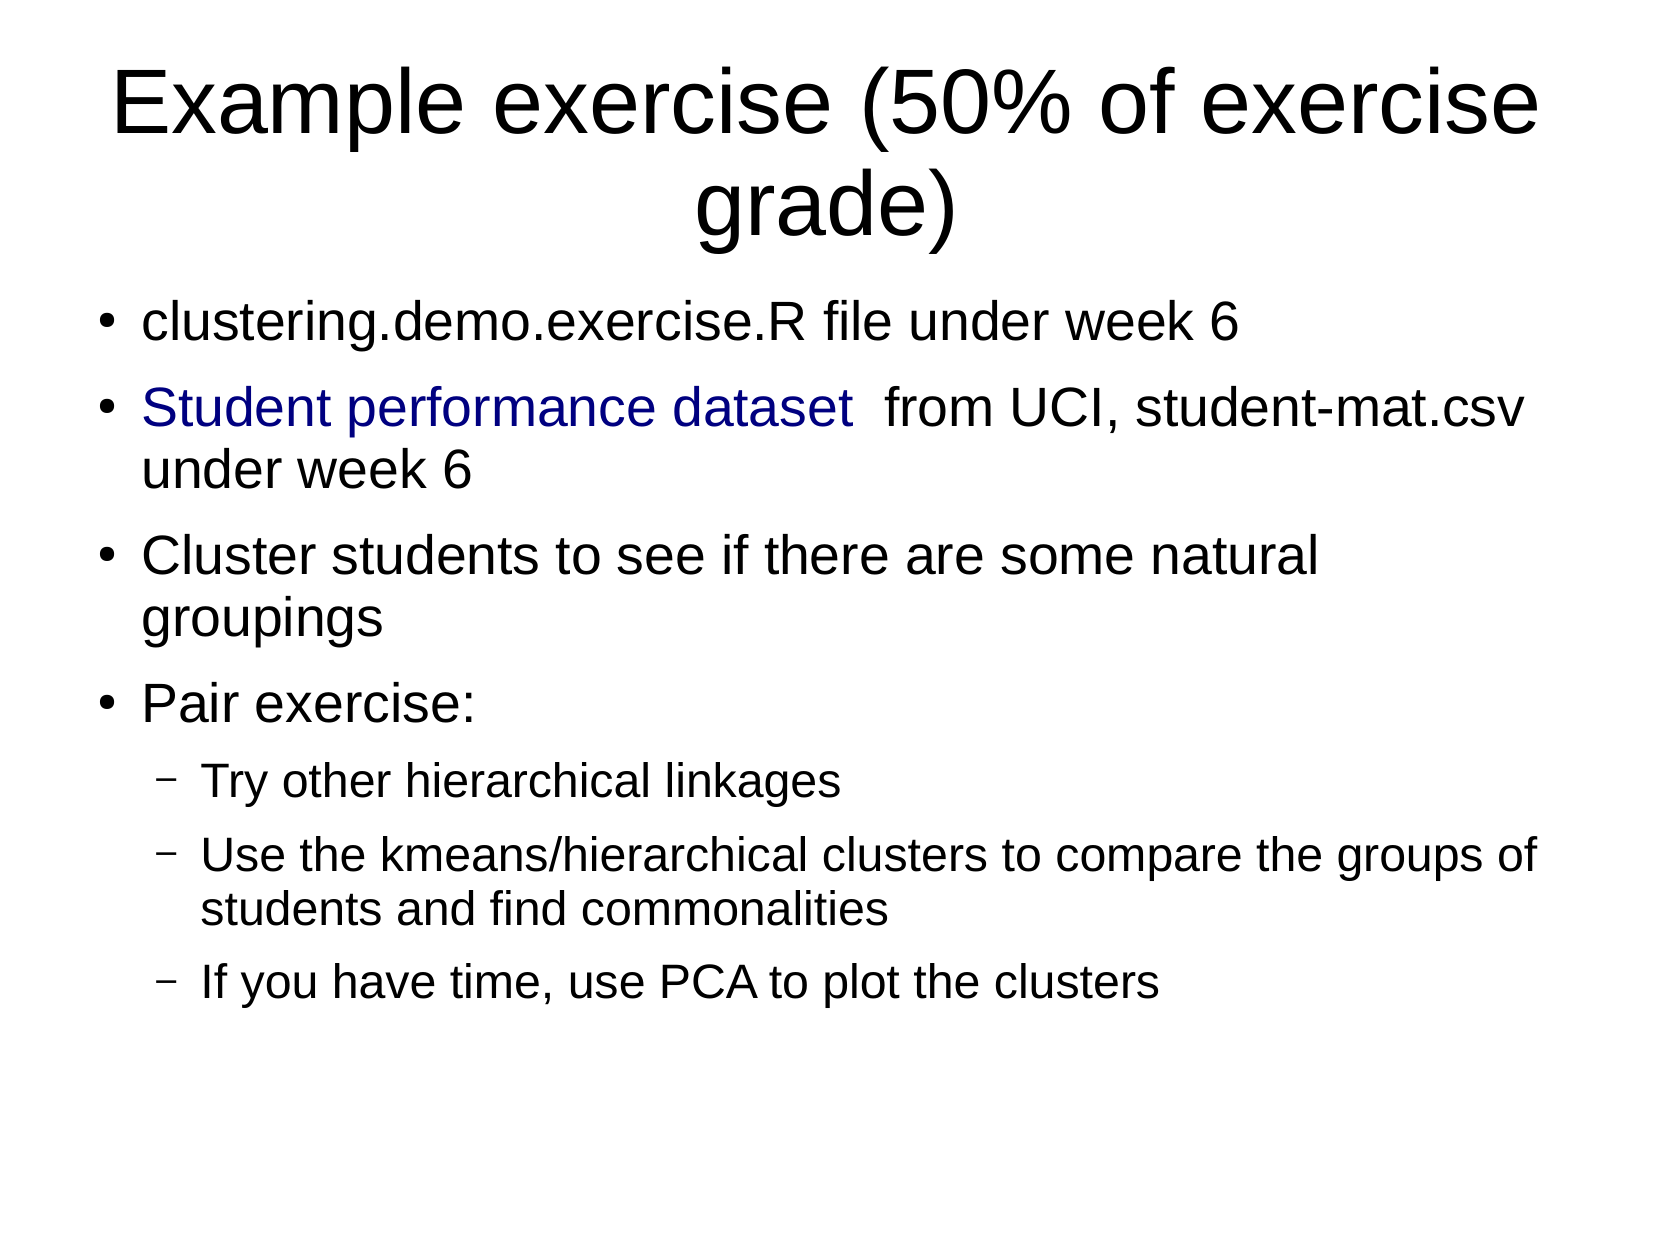

# Example exercise (50% of exercise grade)
clustering.demo.exercise.R file under week 6
Student performance dataset from UCI, student-mat.csv under week 6
Cluster students to see if there are some natural groupings
Pair exercise:
Try other hierarchical linkages
Use the kmeans/hierarchical clusters to compare the groups of students and find commonalities
If you have time, use PCA to plot the clusters